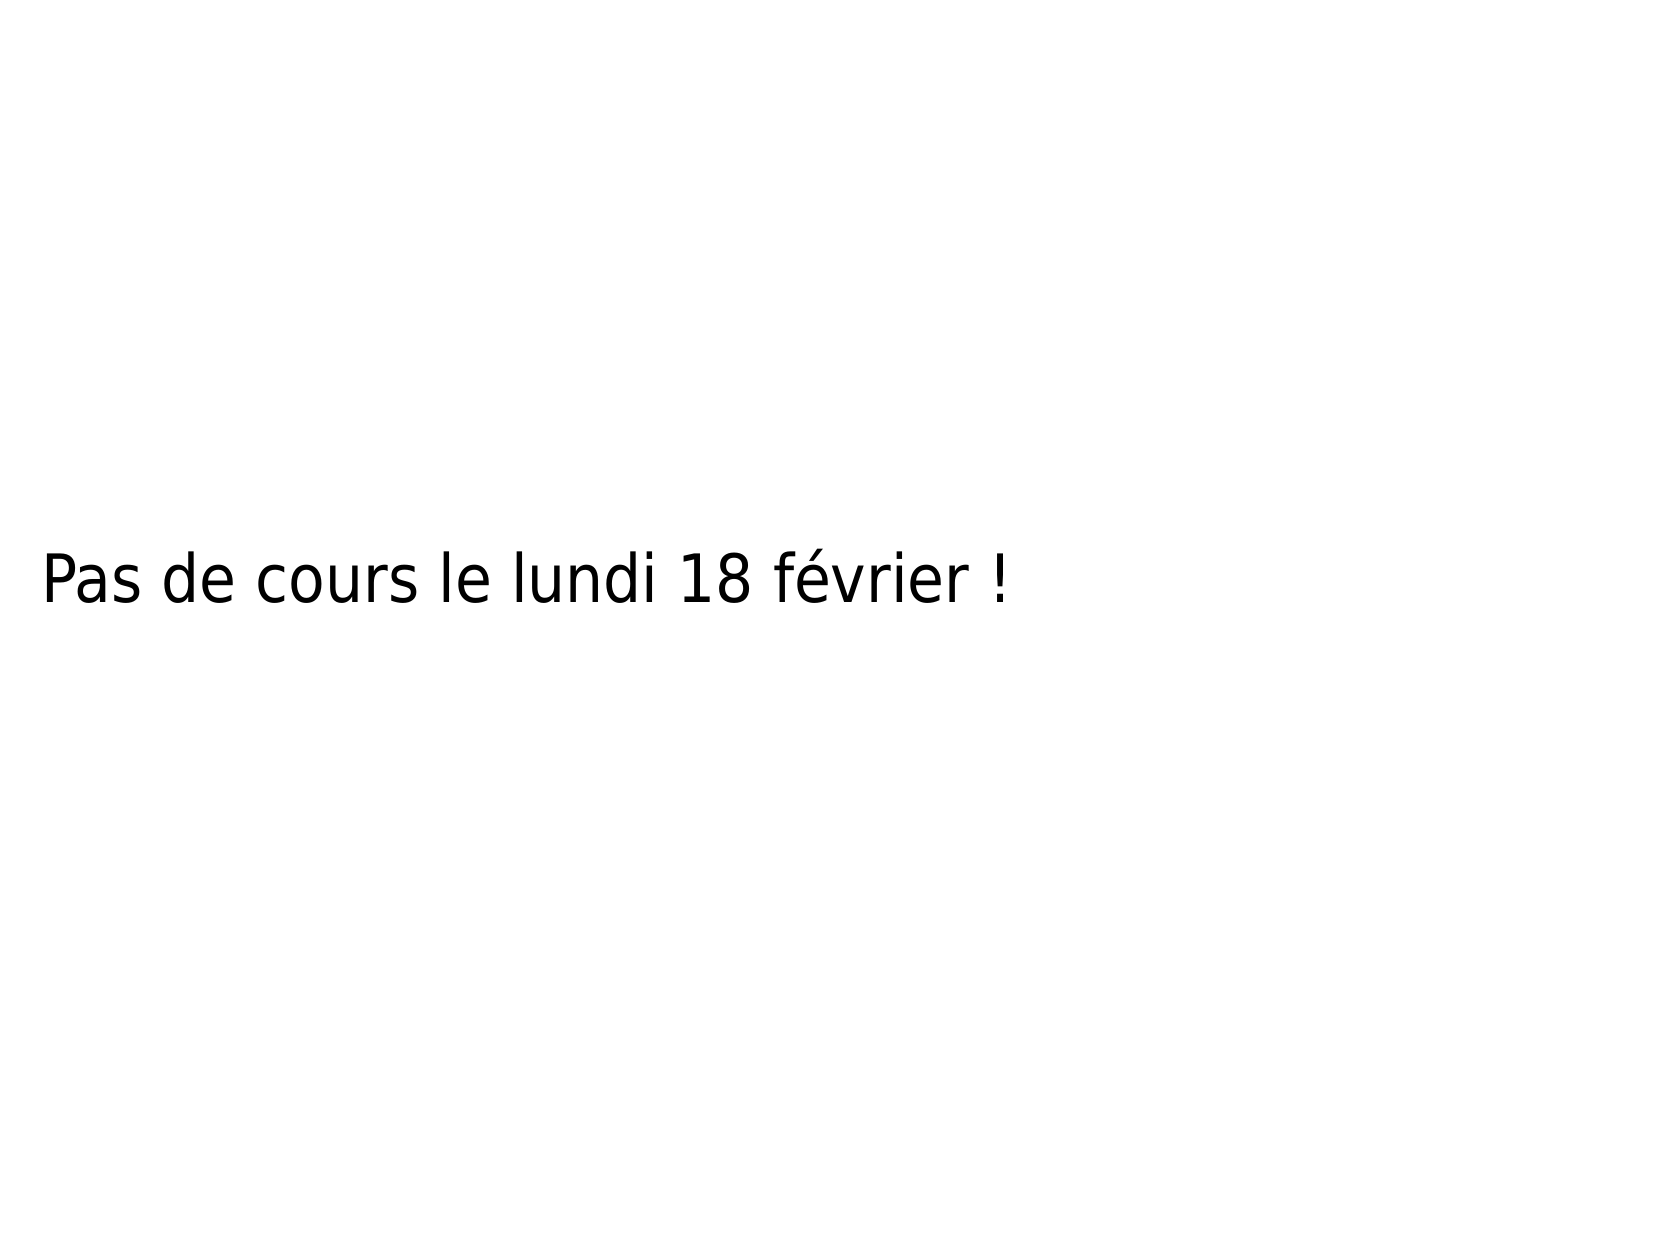

# Pas de cours le lundi 18 février !